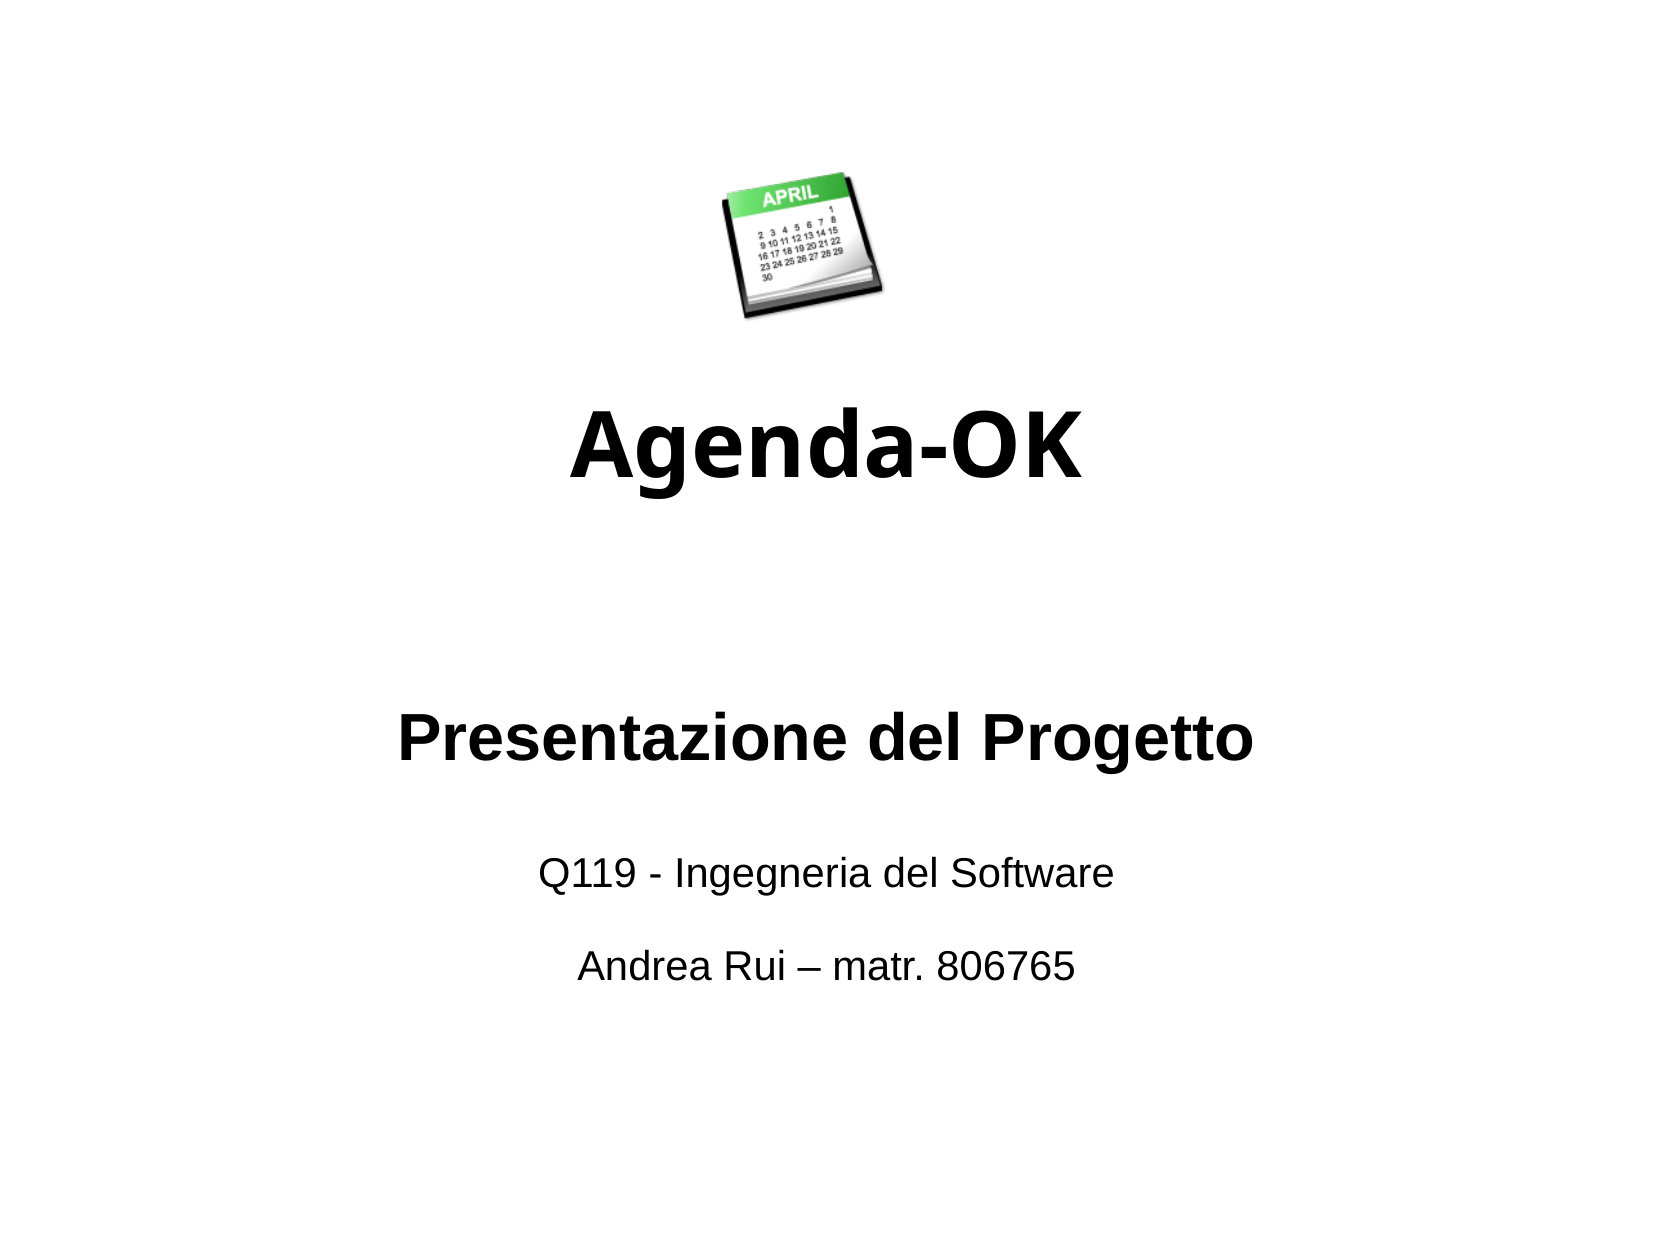

# Agenda-OK
Presentazione del Progetto
Q119 - Ingegneria del Software
Andrea Rui – matr. 806765